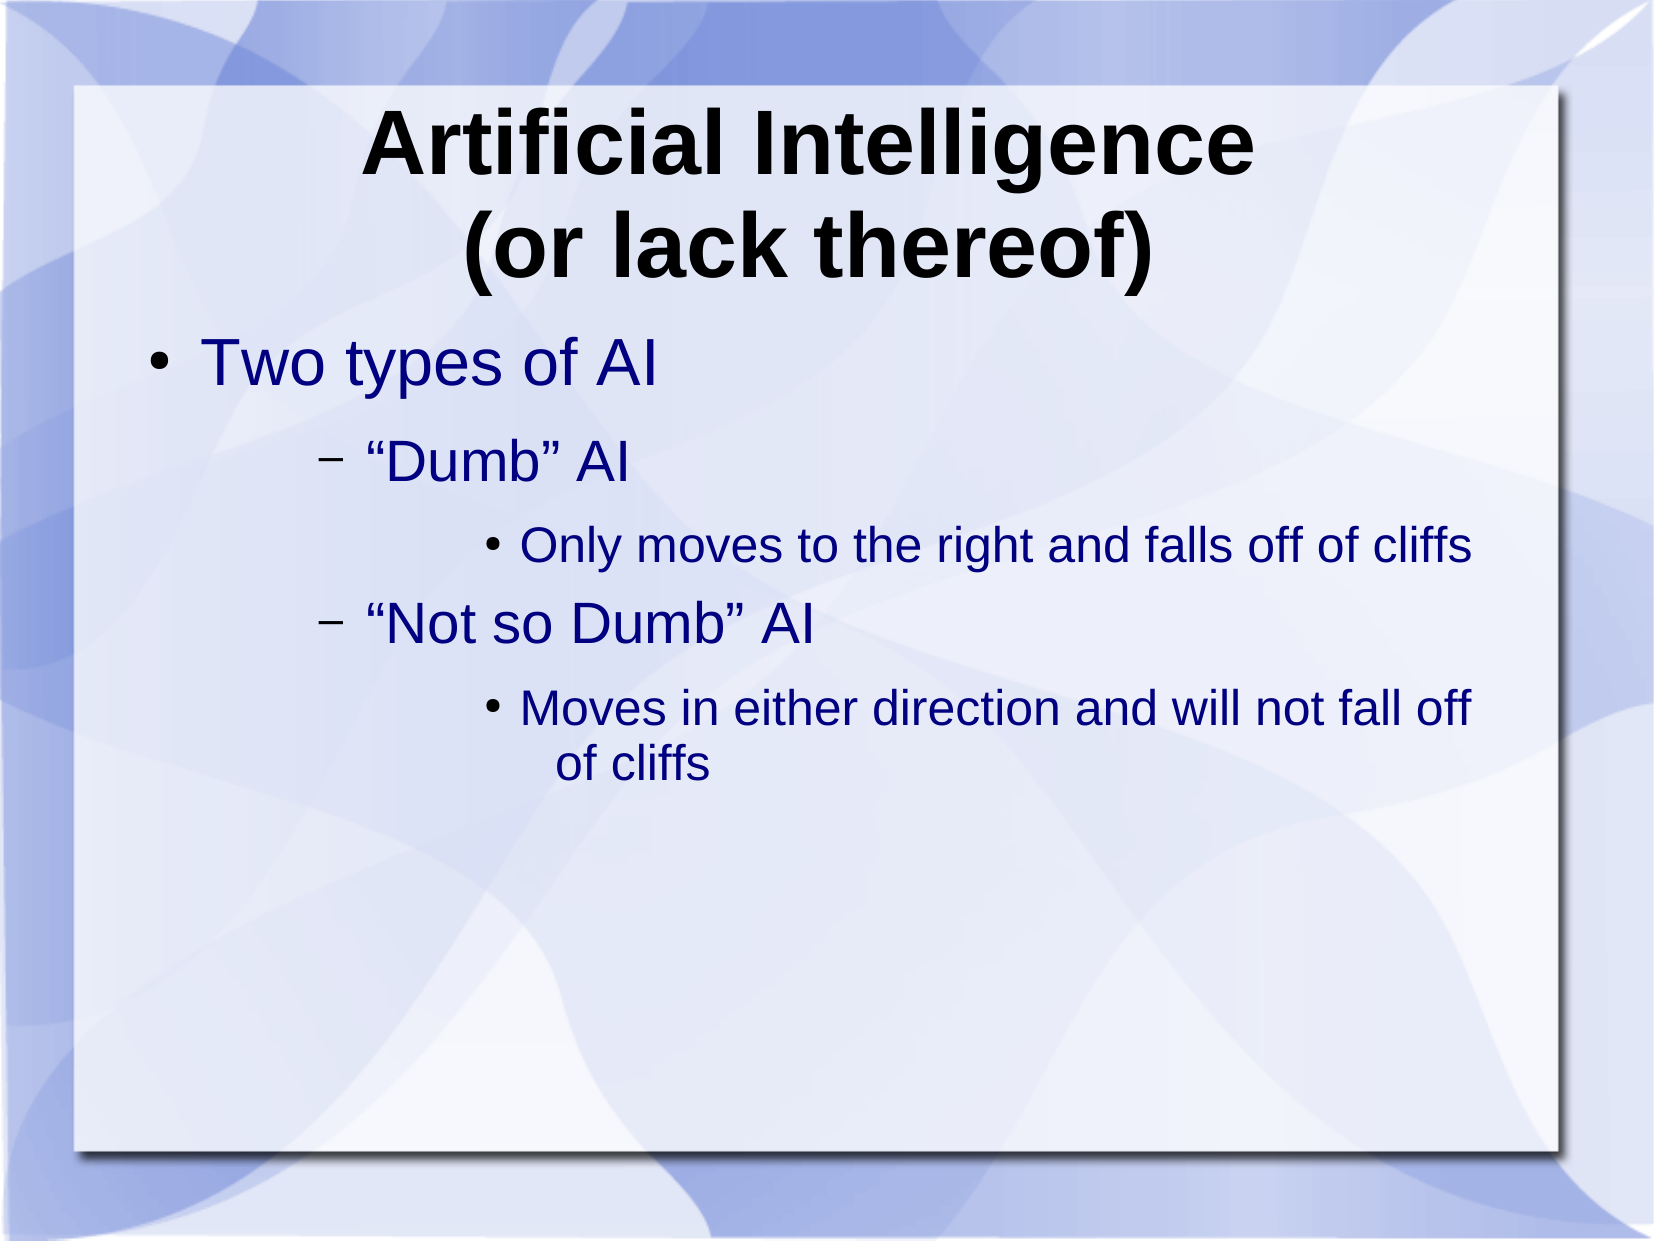

# Artificial Intelligence (or lack thereof)
Two types of AI
“Dumb” AI
Only moves to the right and falls off of cliffs
“Not so Dumb” AI
Moves in either direction and will not fall off of cliffs